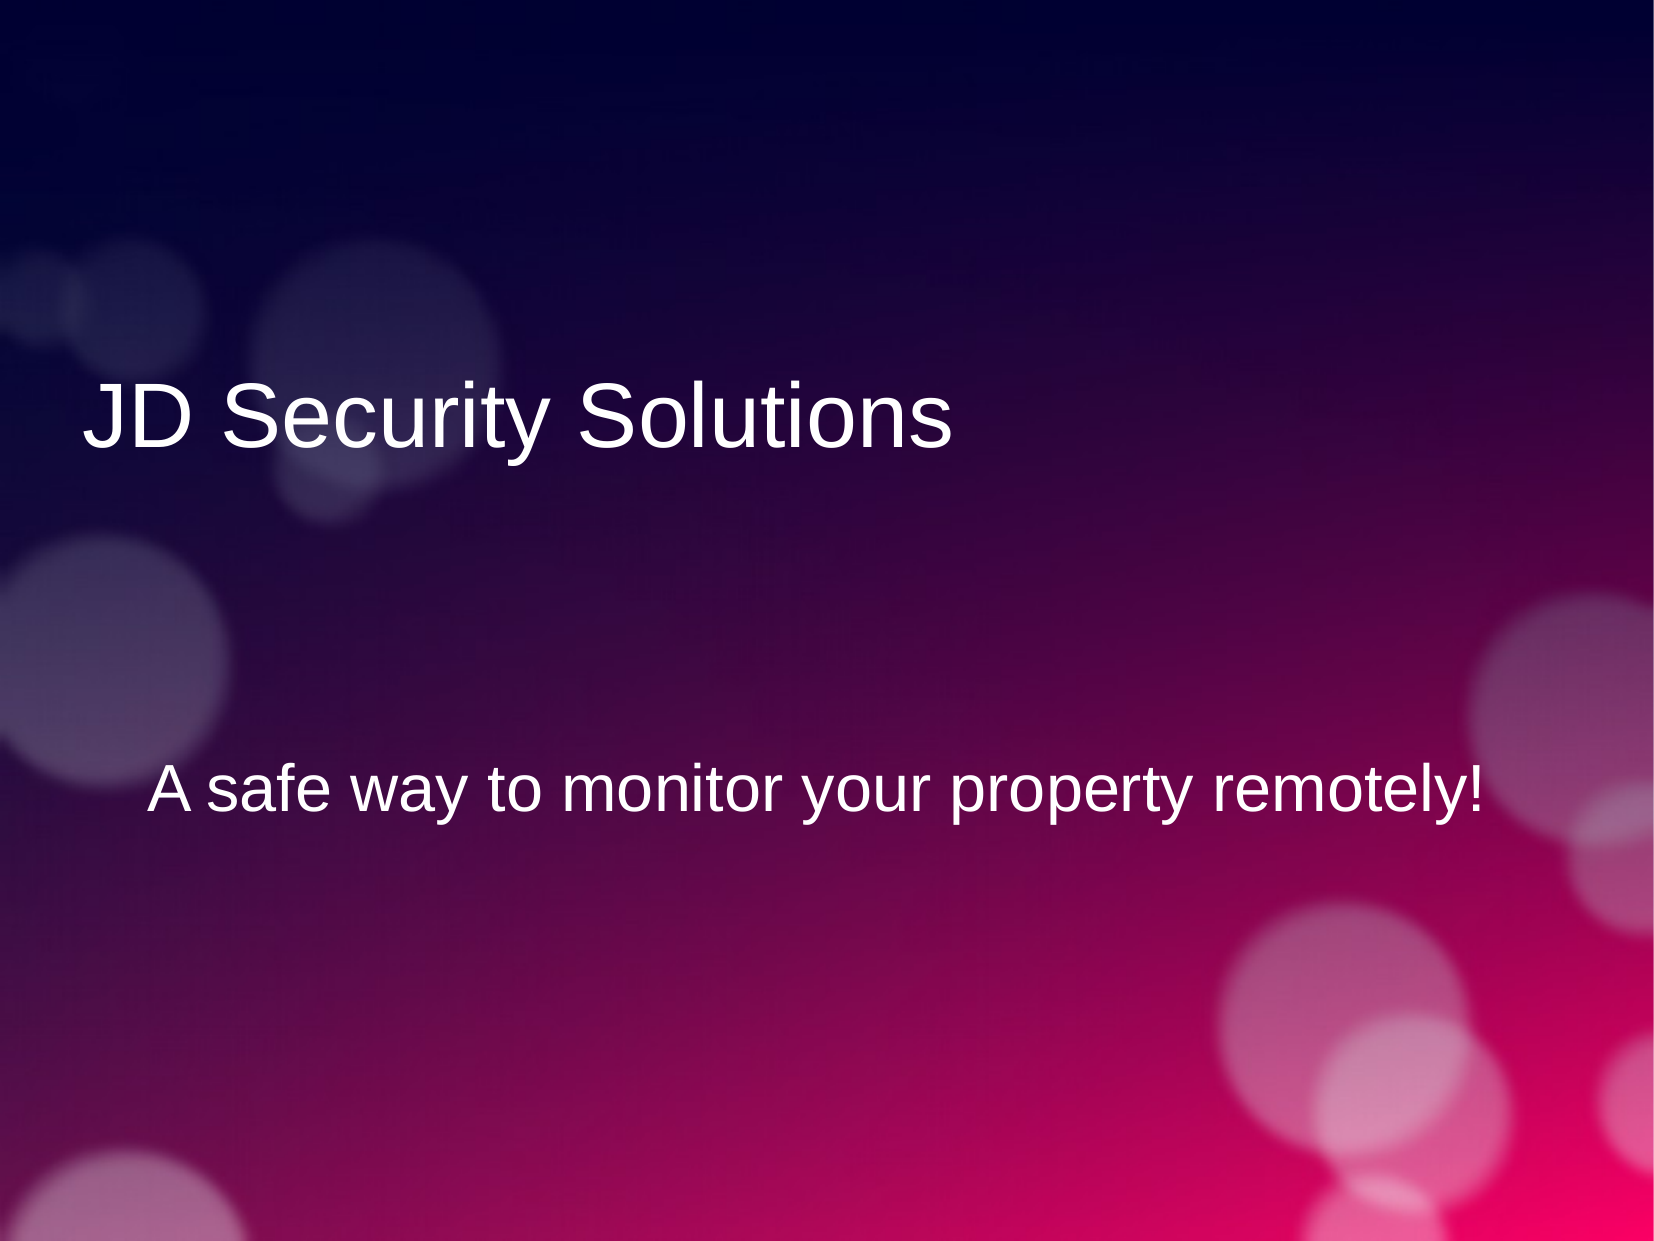

# JD Security Solutions
A safe way to monitor your property remotely!